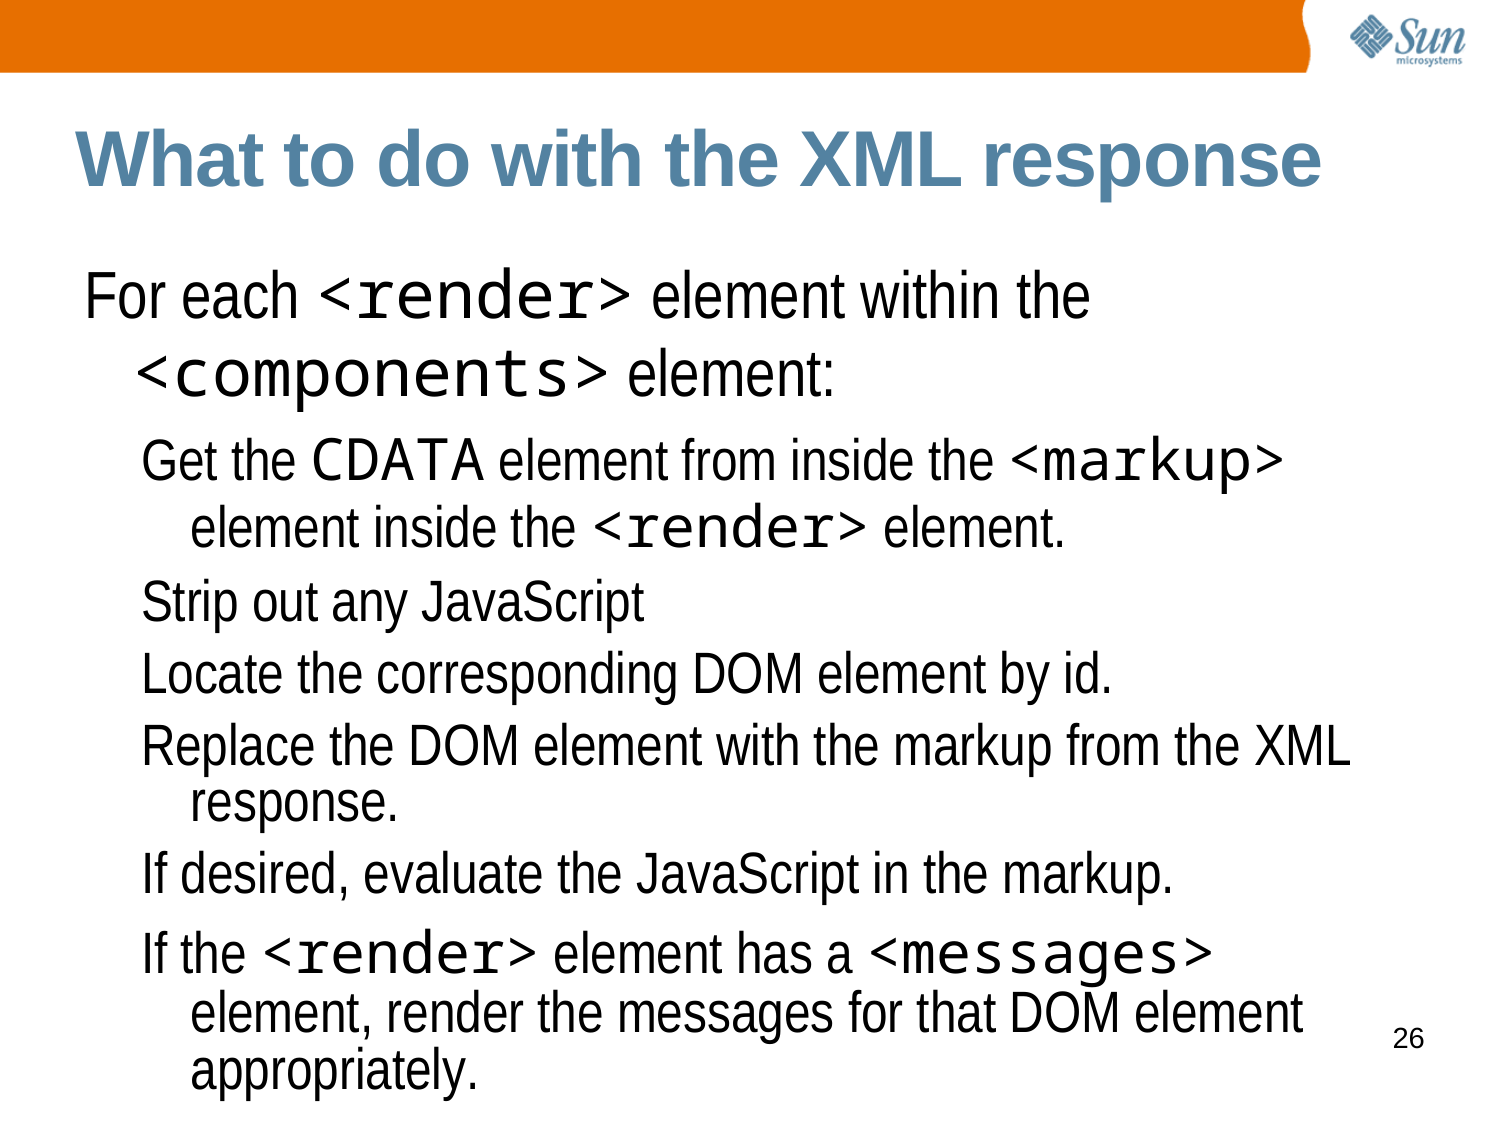

# What to do with the XML response
For each <render> element within the <components> element:
Get the CDATA element from inside the <markup> element inside the <render> element.
Strip out any JavaScript
Locate the corresponding DOM element by id.
Replace the DOM element with the markup from the XML response.
If desired, evaluate the JavaScript in the markup.
If the <render> element has a <messages> element, render the messages for that DOM element appropriately.
26